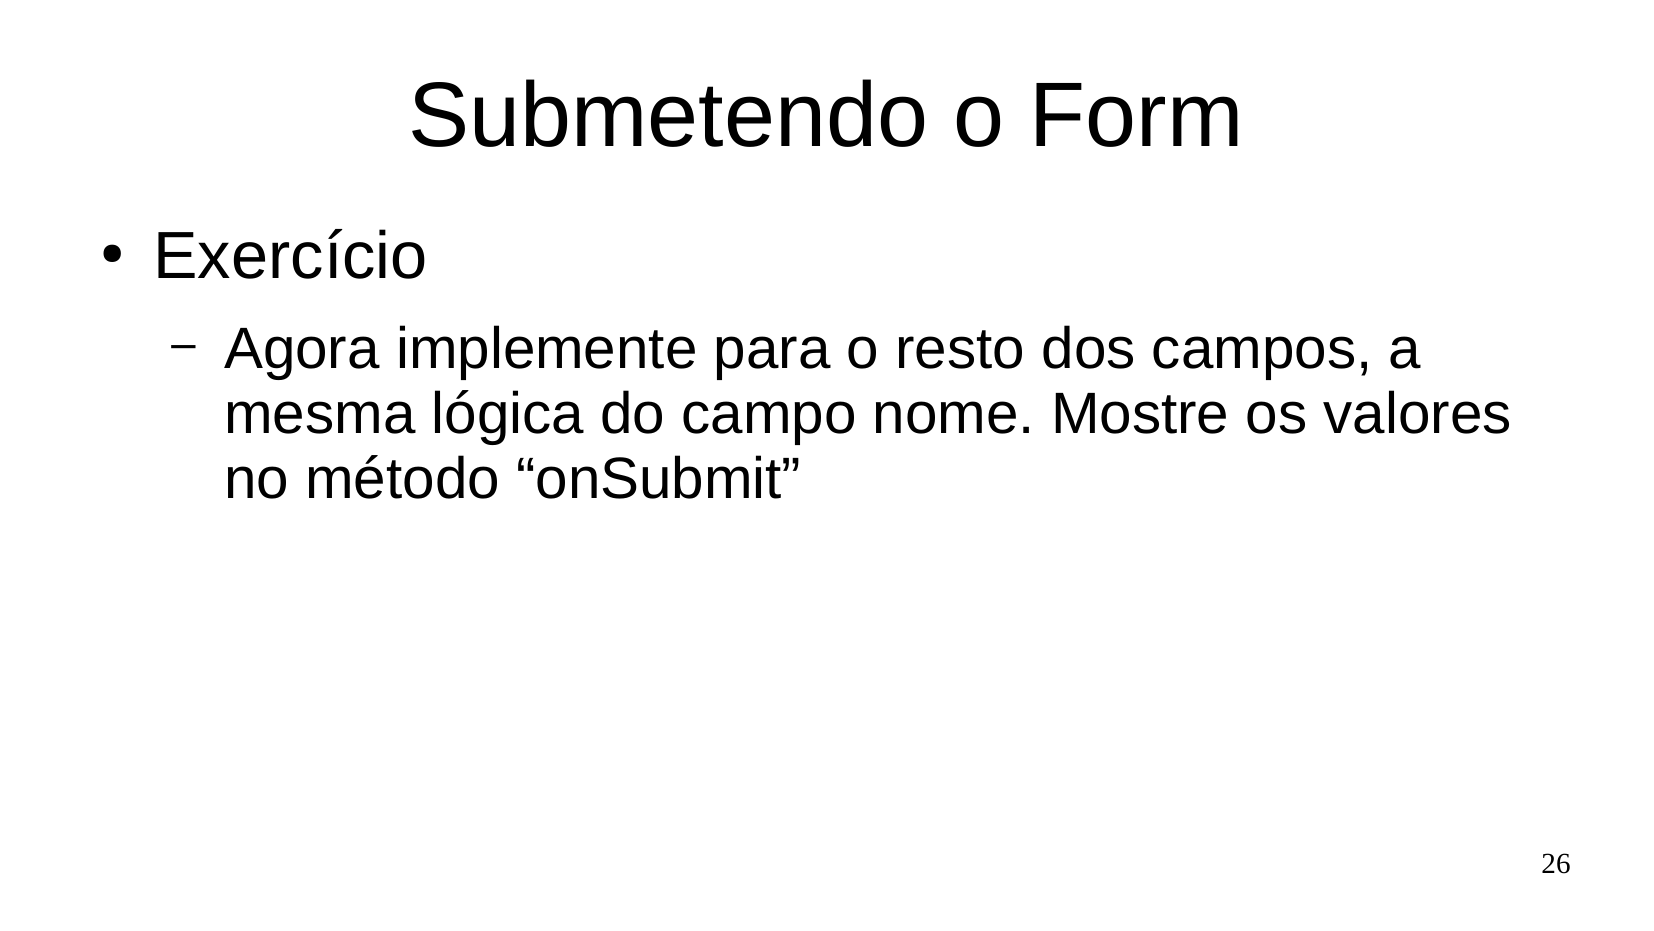

# Submetendo o Form
Exercício
Agora implemente para o resto dos campos, a mesma lógica do campo nome. Mostre os valores no método “onSubmit”
26